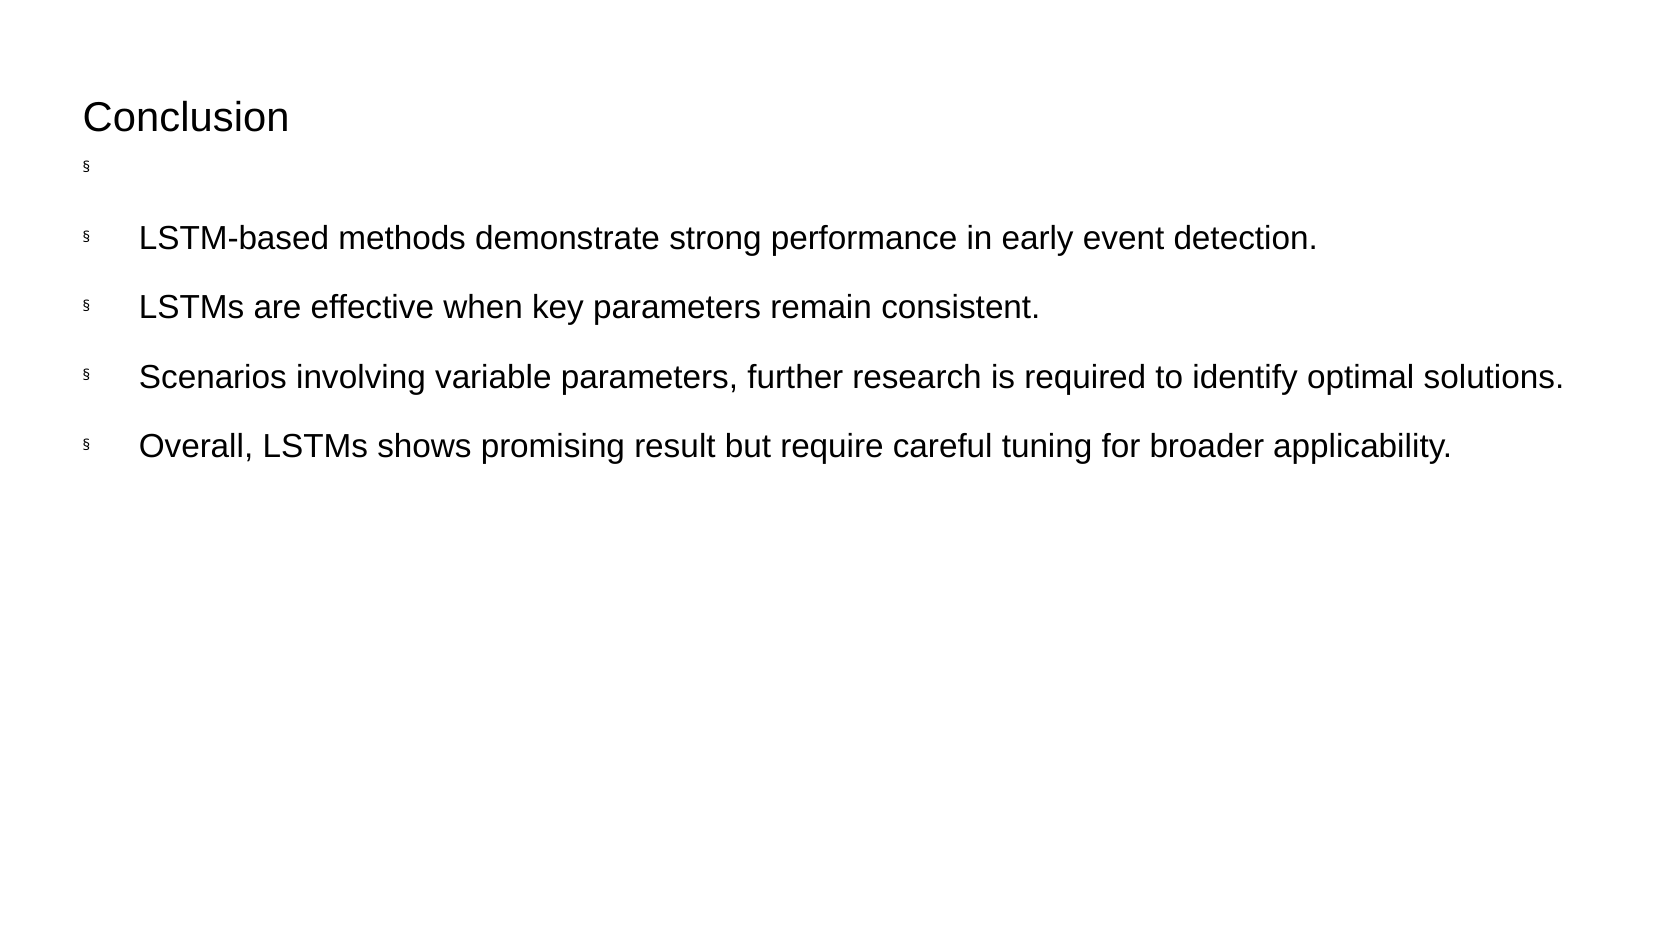

# Conclusion
LSTM-based methods demonstrate strong performance in early event detection.
LSTMs are effective when key parameters remain consistent.
Scenarios involving variable parameters, further research is required to identify optimal solutions.
Overall, LSTMs shows promising result but require careful tuning for broader applicability.